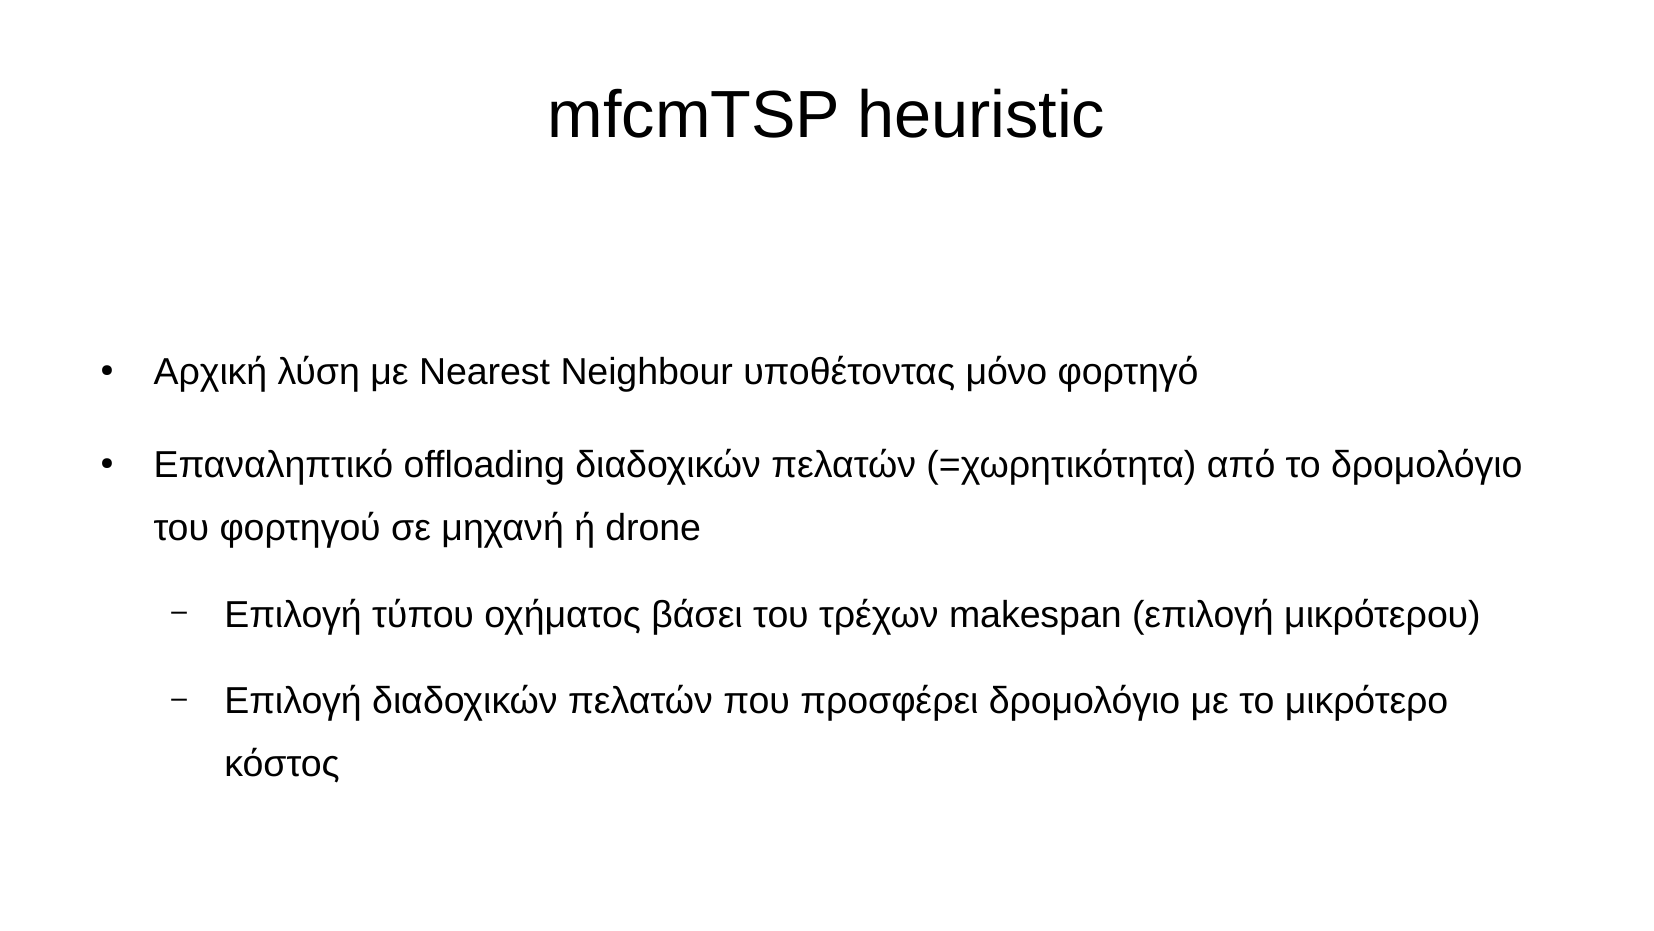

# mfcmTSP heuristic
Αρχική λύση με Nearest Neighbour υποθέτοντας μόνο φορτηγό
Επαναληπτικό offloading διαδοχικών πελατών (=χωρητικότητα) από το δρομολόγιο του φορτηγού σε μηχανή ή drone
Επιλογή τύπου οχήματος βάσει του τρέχων makespan (επιλογή μικρότερου)
Επιλογή διαδοχικών πελατών που προσφέρει δρομολόγιο με το μικρότερο κόστος